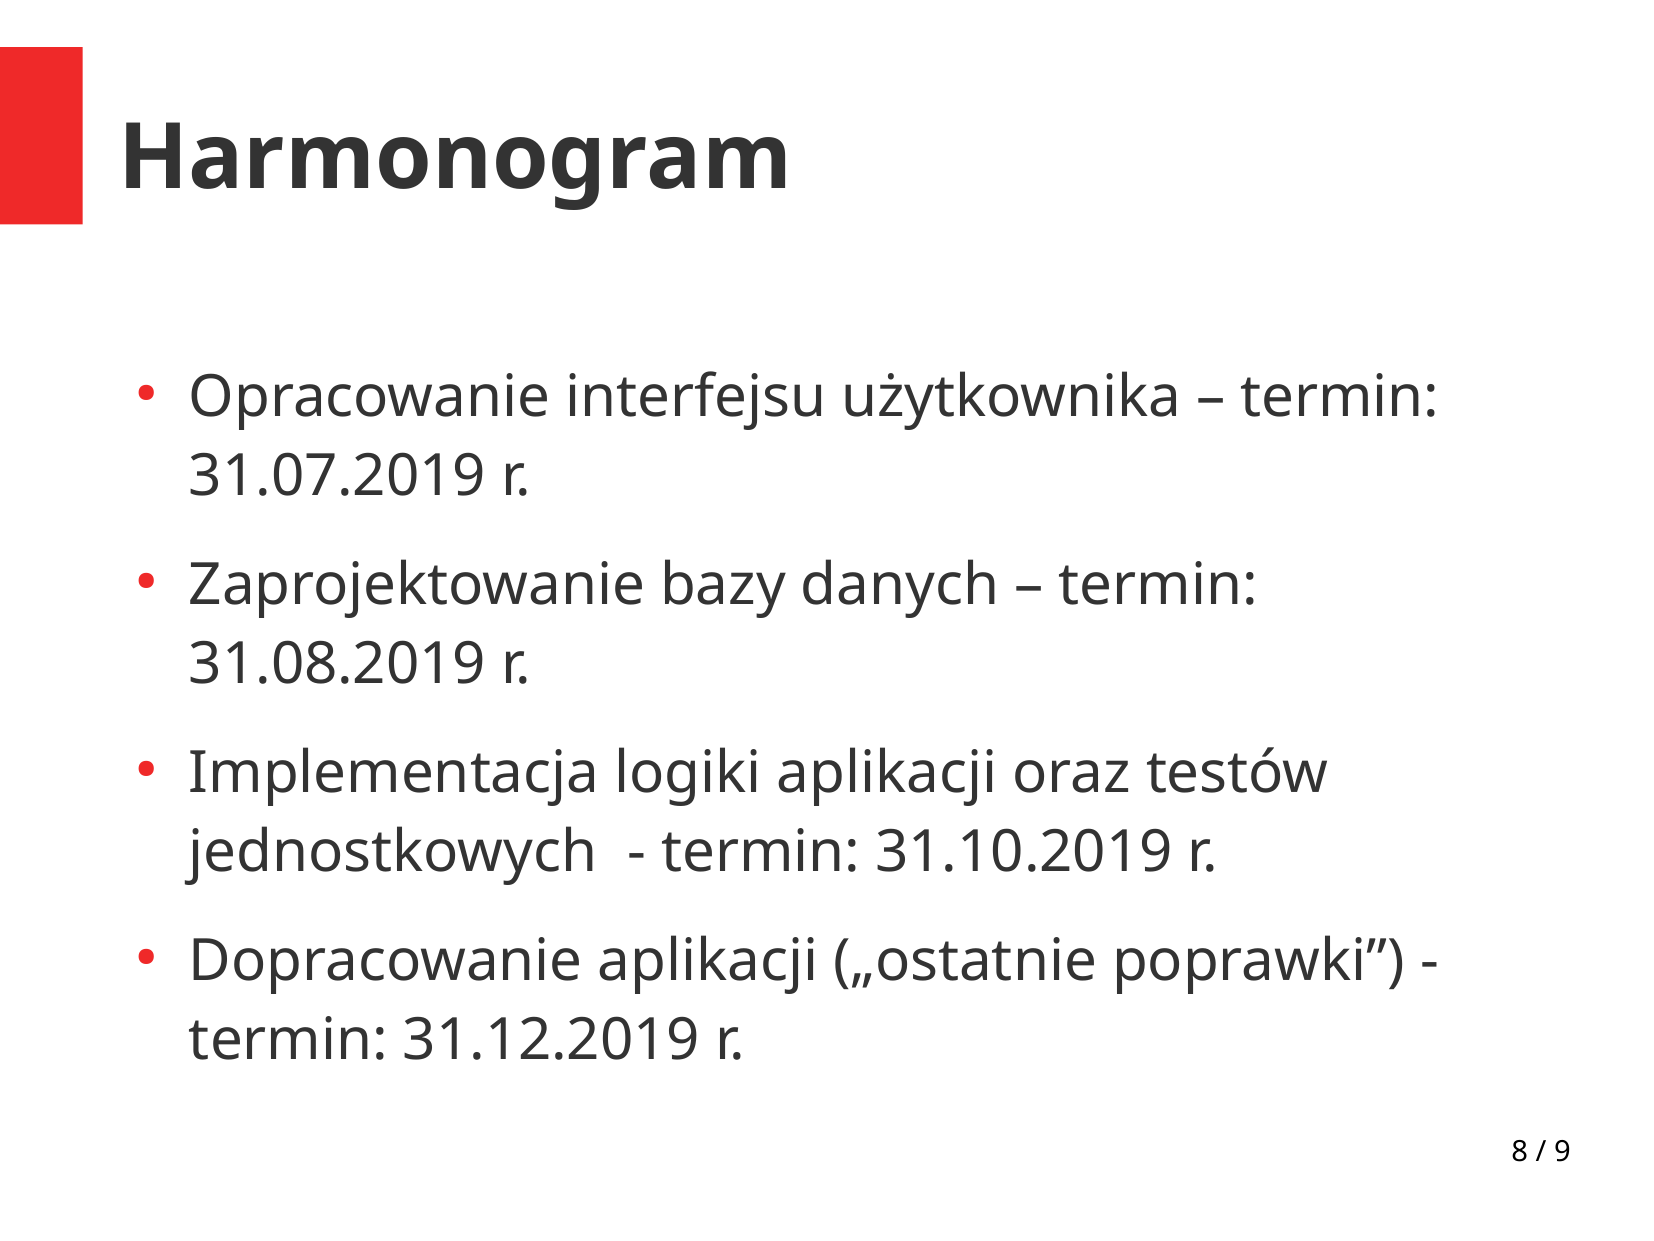

# Harmonogram
Opracowanie interfejsu użytkownika – termin: 31.07.2019 r.
Zaprojektowanie bazy danych – termin: 31.08.2019 r.
Implementacja logiki aplikacji oraz testów jednostkowych - termin: 31.10.2019 r.
Dopracowanie aplikacji („ostatnie poprawki”) - termin: 31.12.2019 r.
8